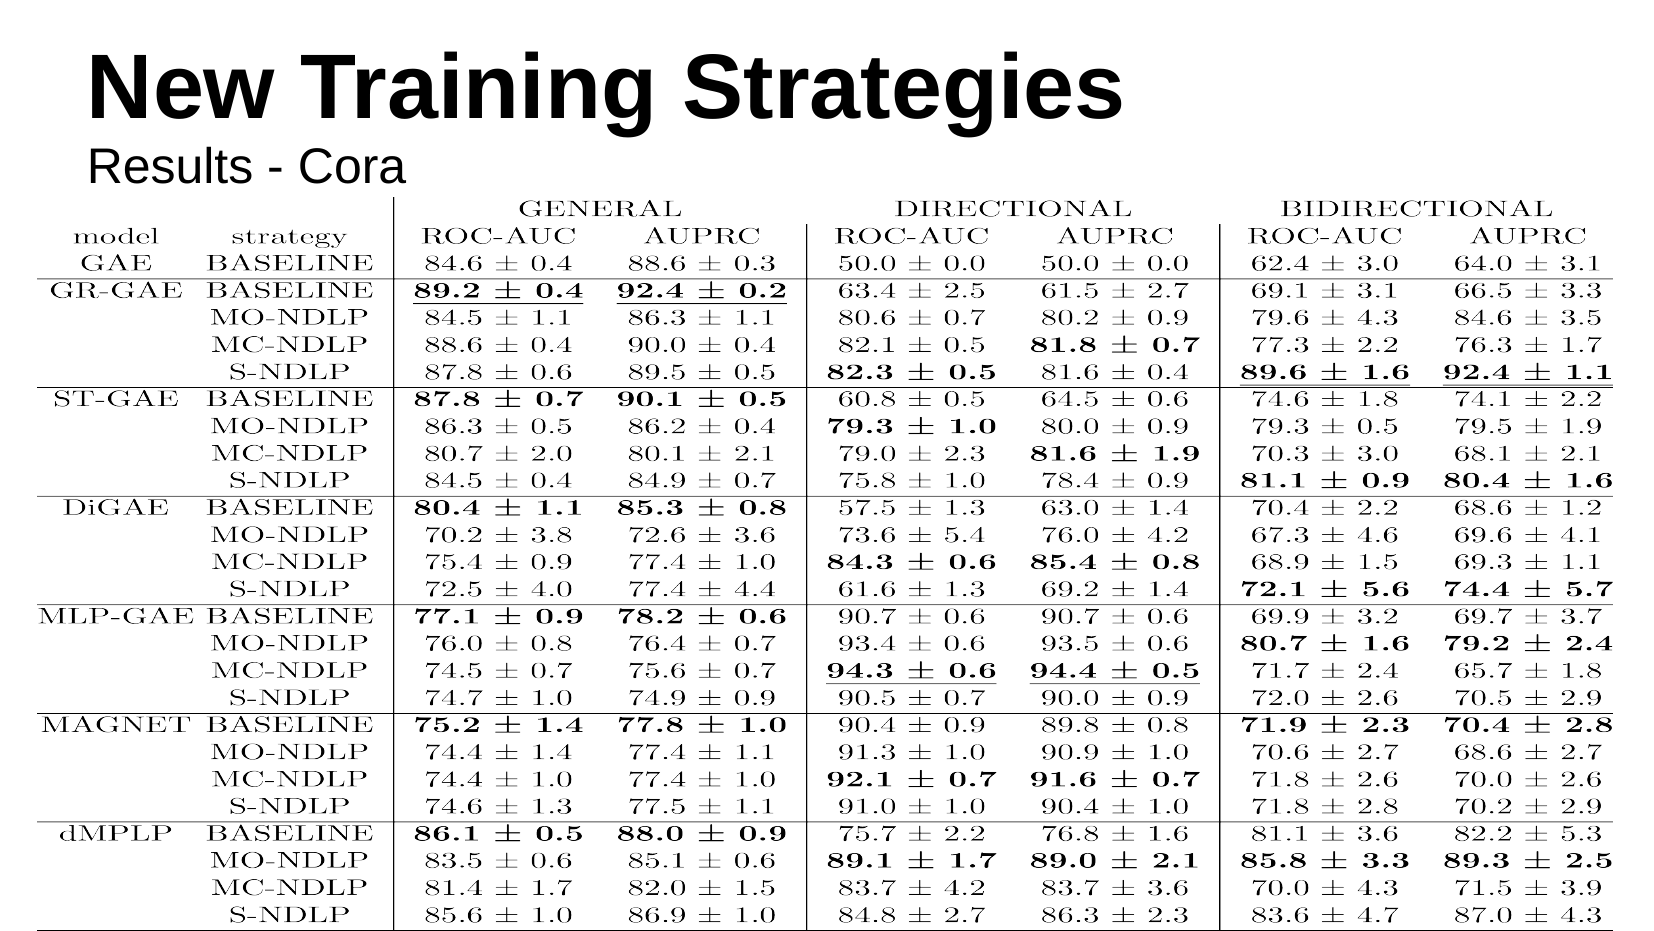

# New Training Strategies Results - Cora